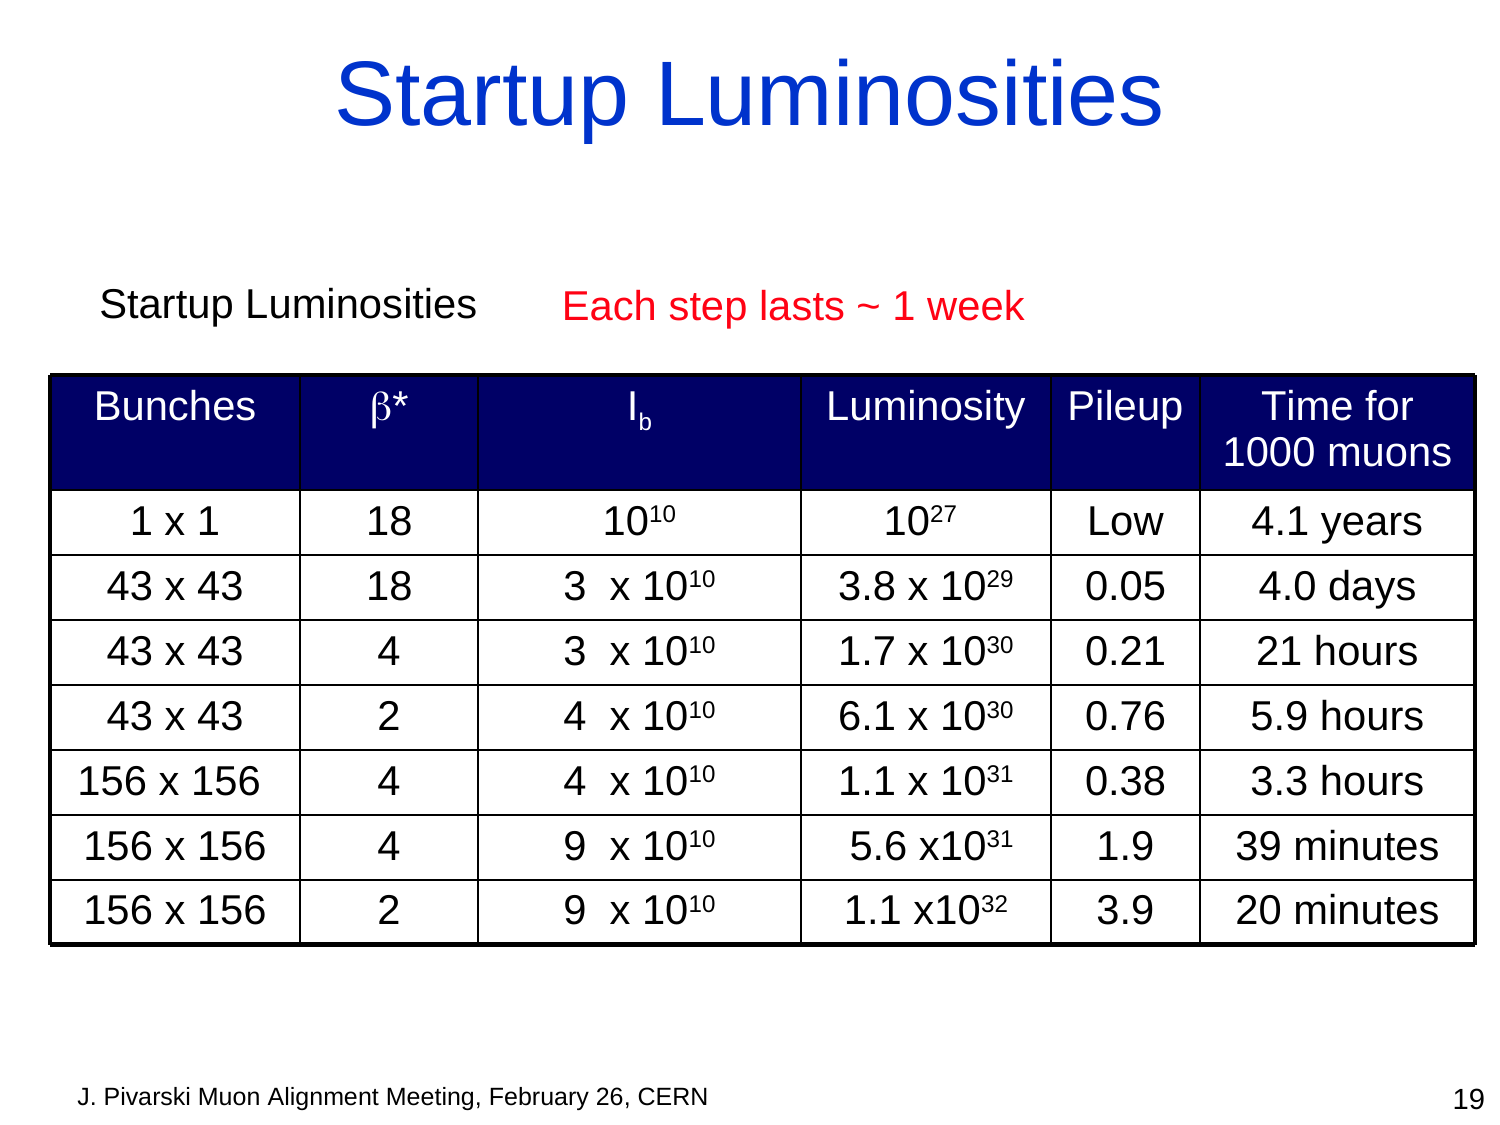

# Startup Luminosities
Startup Luminosities
Each step lasts ~ 1 week
Bunches
*
Ib
Luminosity
Pileup
Time for 1000 muons
1 x 1
18
1010
1027
Low
4.1 years
43 x 43
18
3 x 1010
3.8 x 1029
0.05
4.0 days
43 x 43
4
3 x 1010
1.7 x 1030
0.21
21 hours
43 x 43
2
4 x 1010
6.1 x 1030
0.76
5.9 hours
156 x 156
4
4 x 1010
1.1 x 1031
0.38
3.3 hours
156 x 156
4
9 x 1010
 5.6 x1031
1.9
39 minutes
156 x 156
2
9 x 1010
1.1 x1032
3.9
20 minutes
19